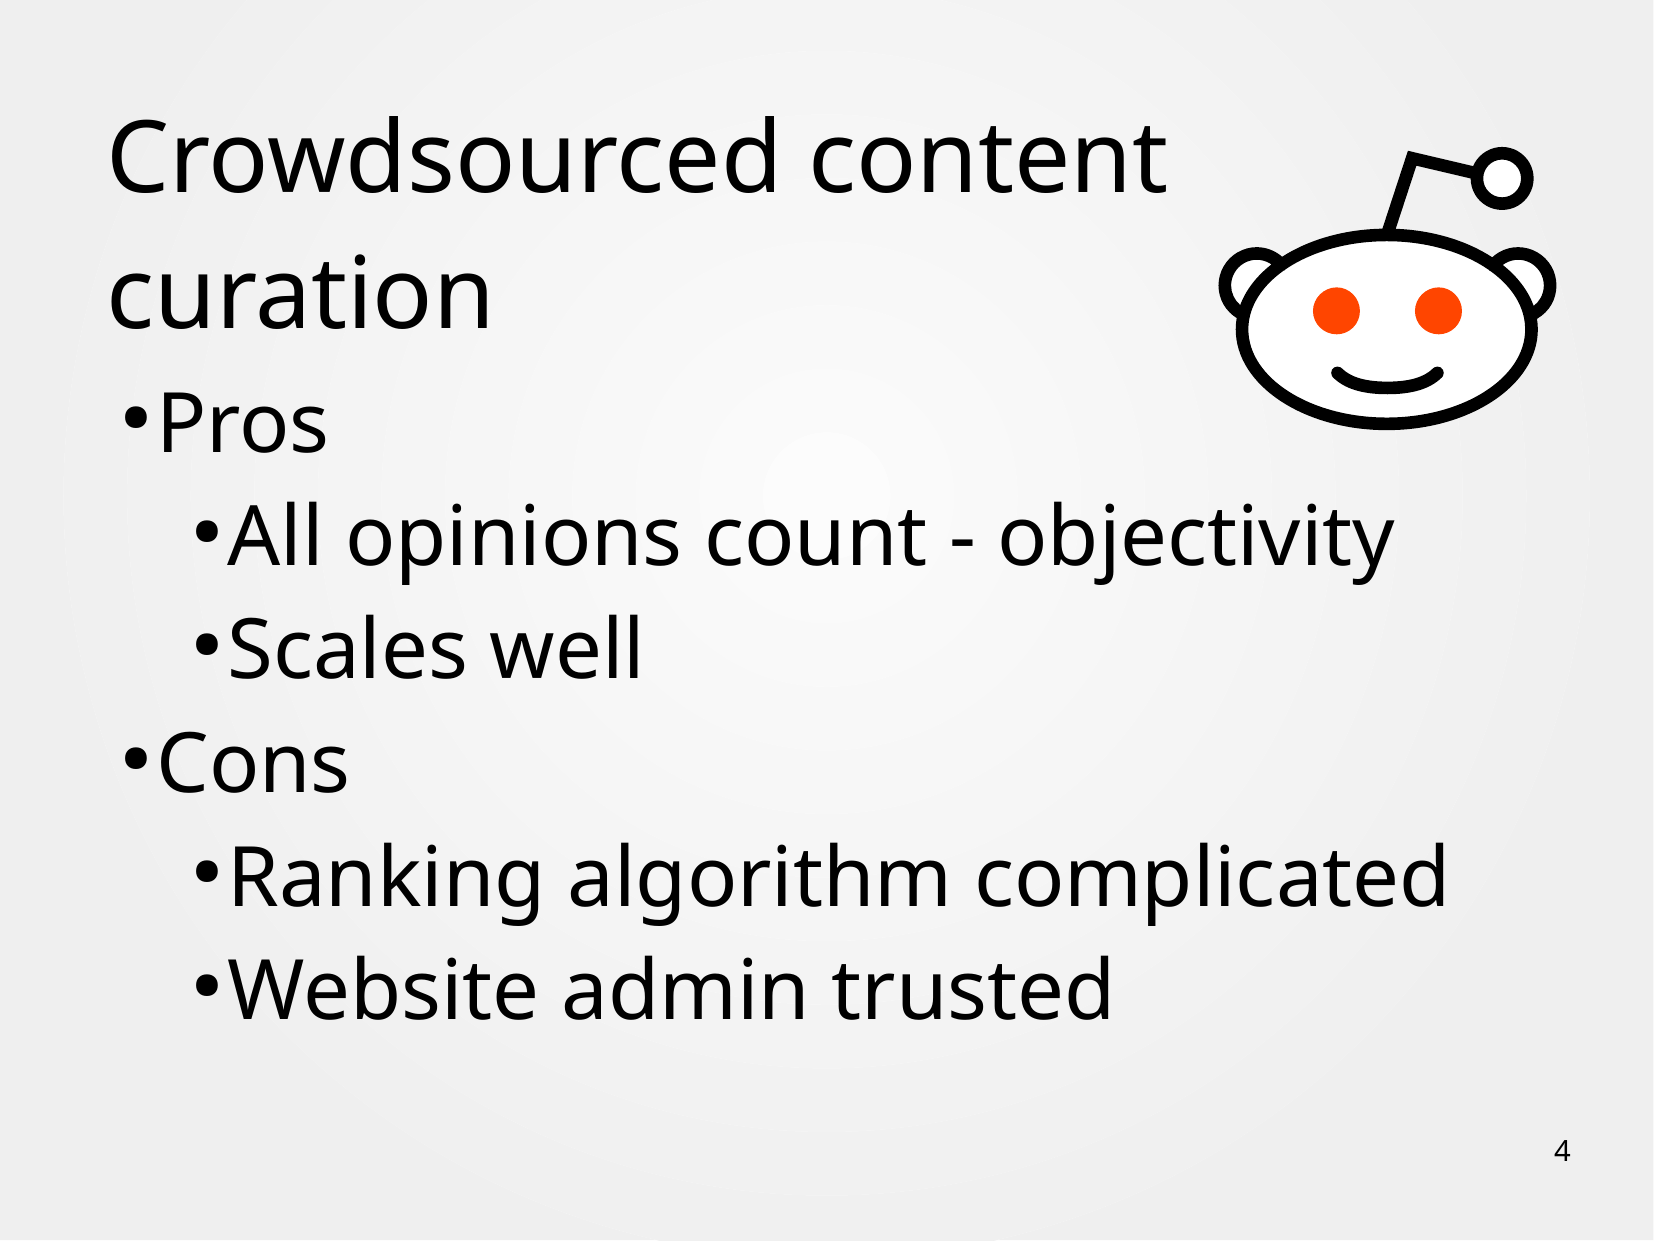

# Crowdsourced content curation
Pros
All opinions count - objectivity
Scales well
Cons
Ranking algorithm complicated
Website admin trusted
4